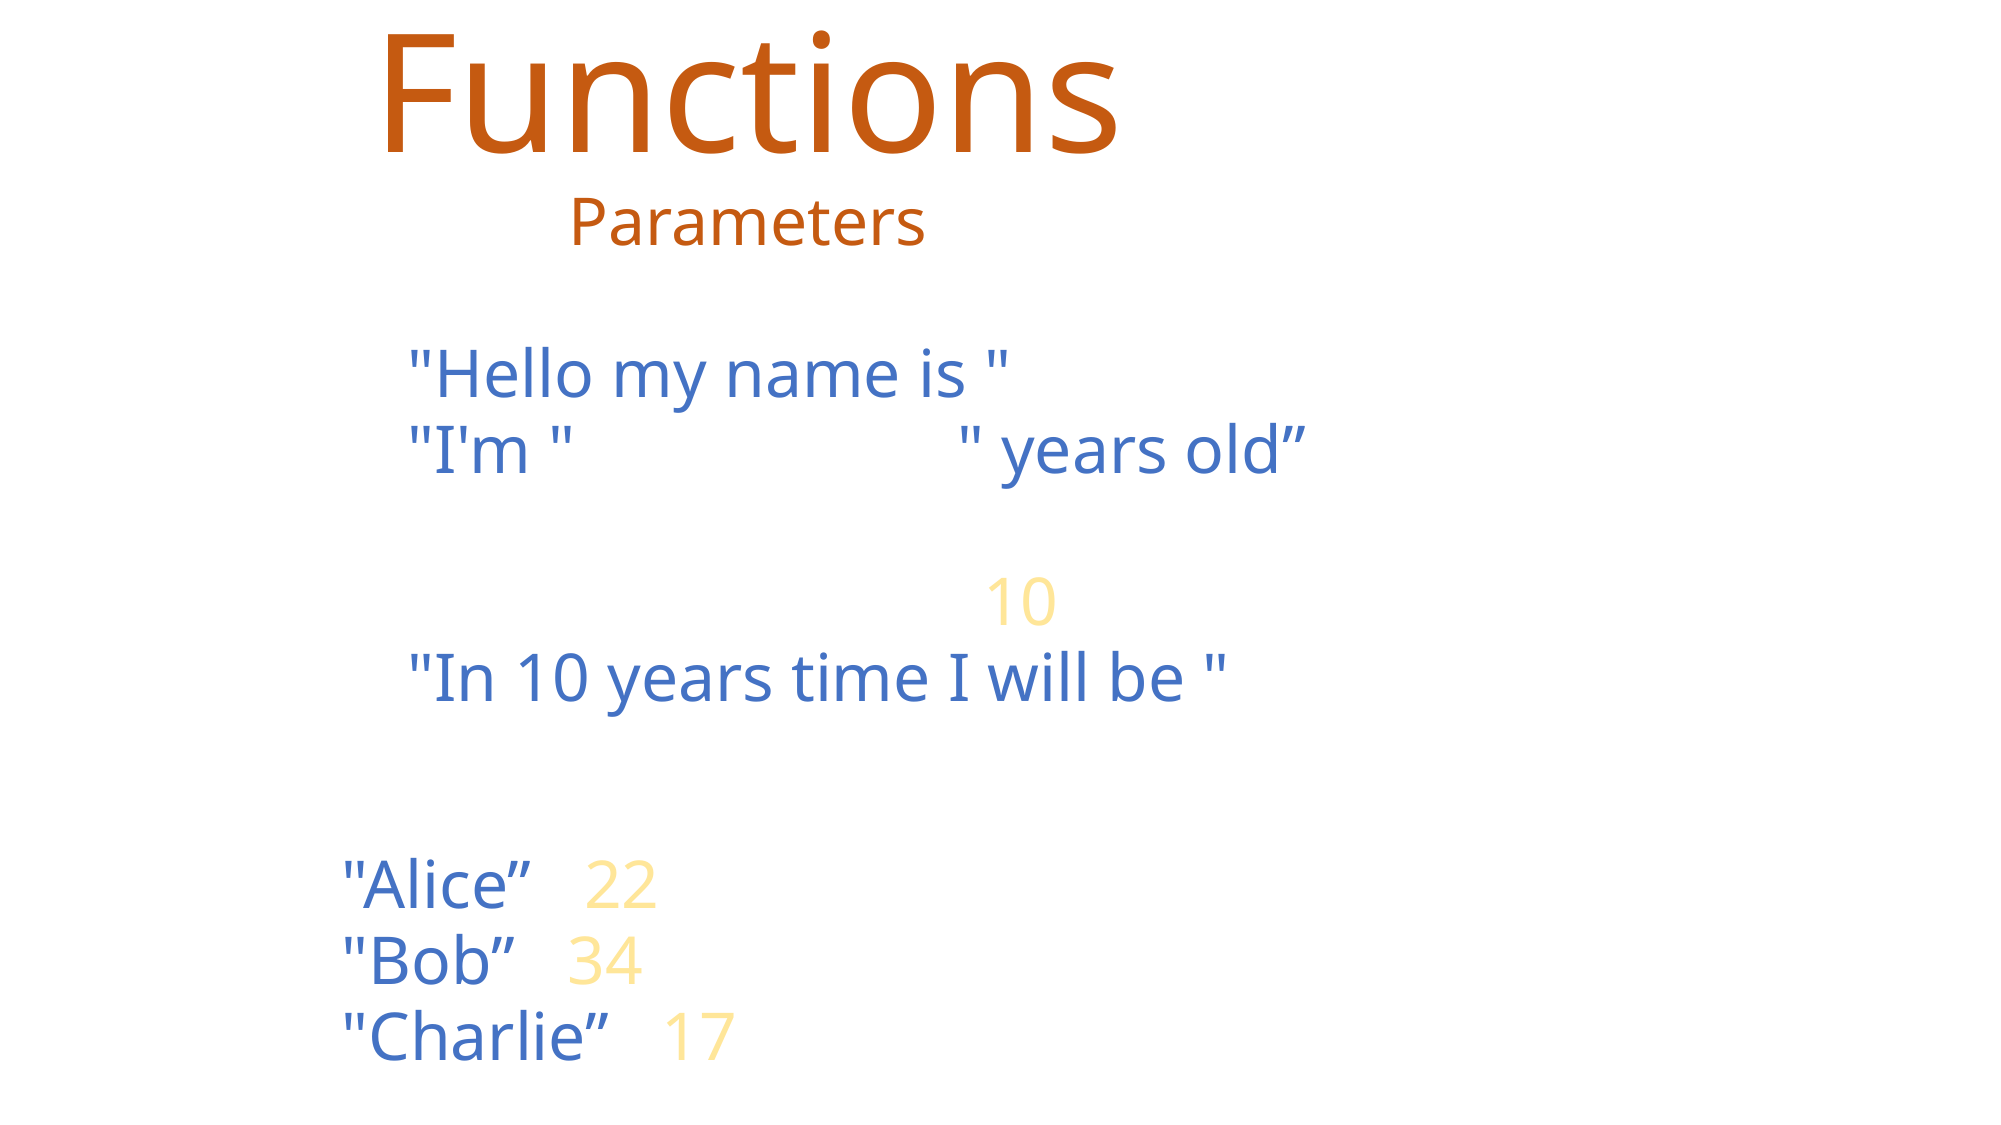

# Functions
Parameters
def hello(name, age):
 print( "Hello my name is " + name)
 print( "I'm " + str(age) + " years old” )
 age_in_10_years = age + 10
 print( "In 10 years time I will be " + str(age_in_10_years))
hello( "Alice” , 22)
hello( "Bob” , 34)
hello( "Charlie” , 17)